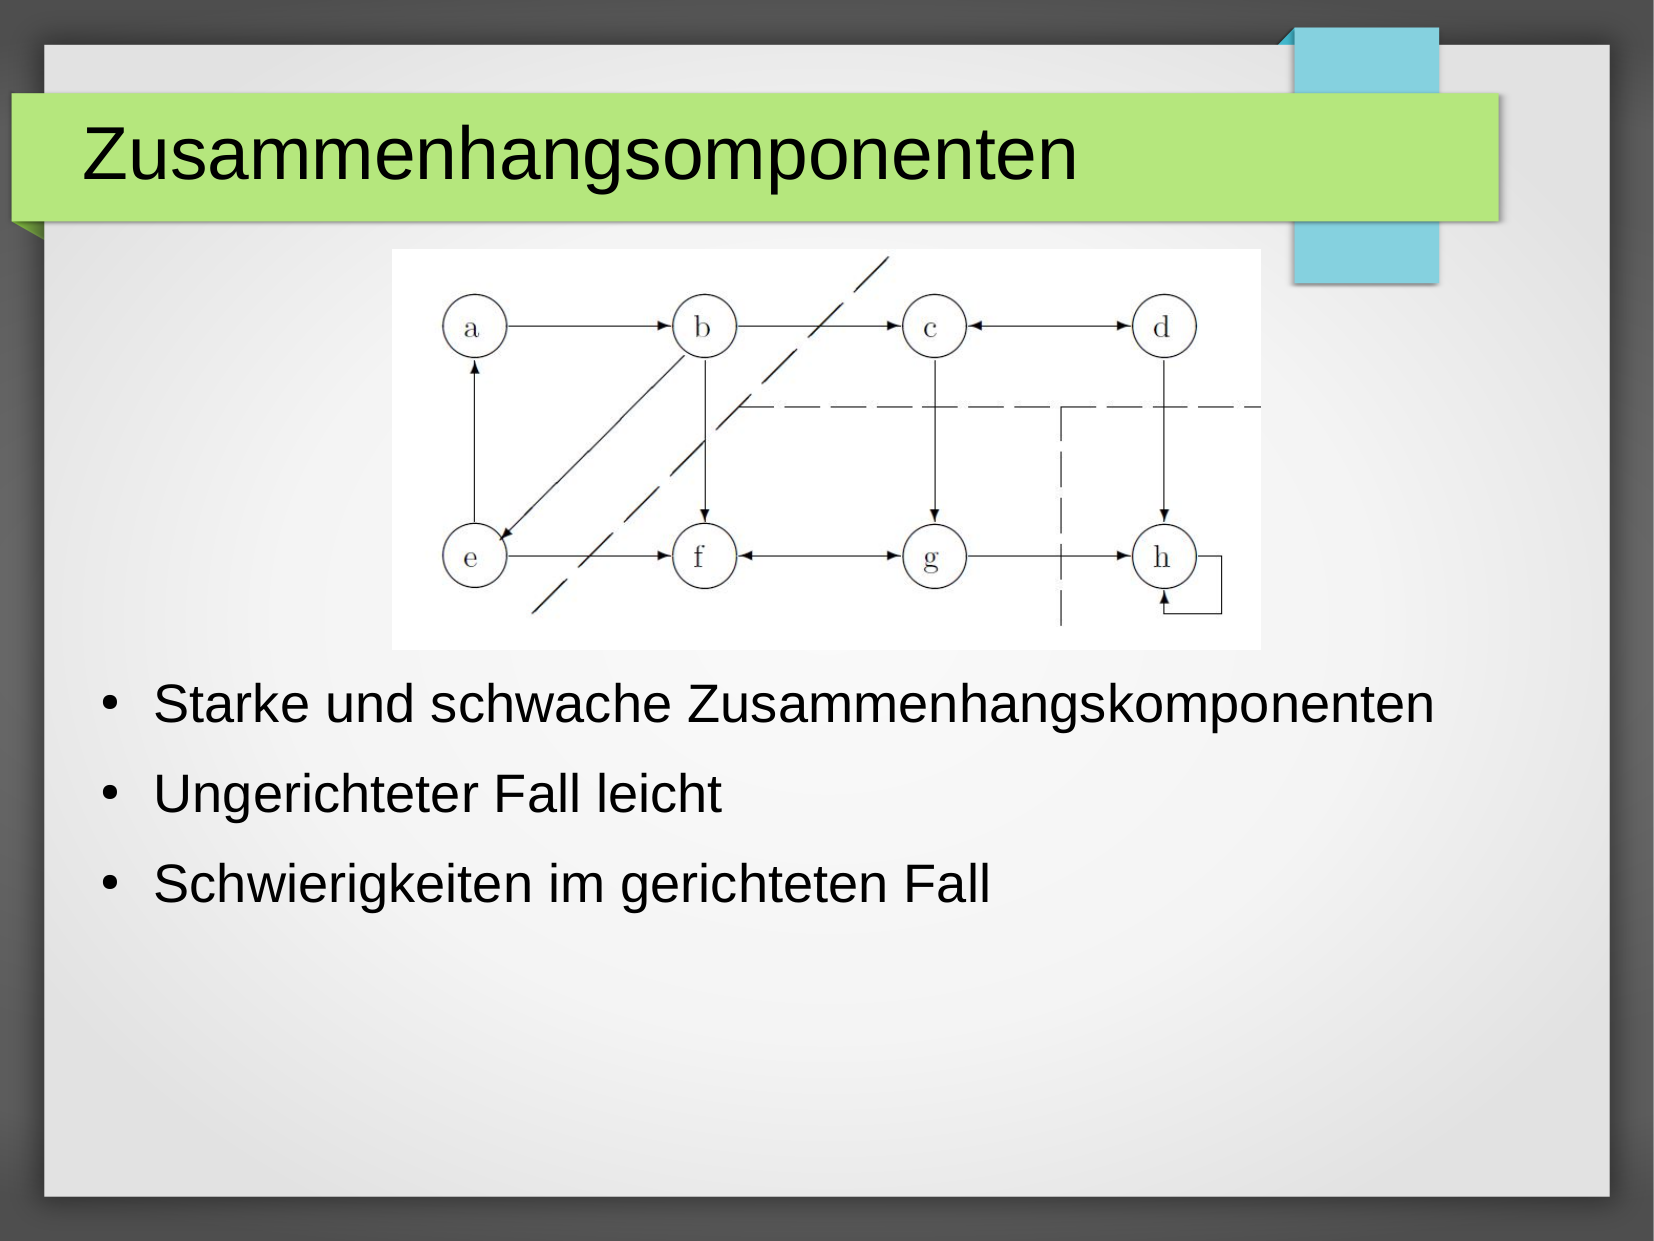

# Zusammenhangsomponenten
Starke und schwache Zusammenhangskomponenten
Ungerichteter Fall leicht
Schwierigkeiten im gerichteten Fall